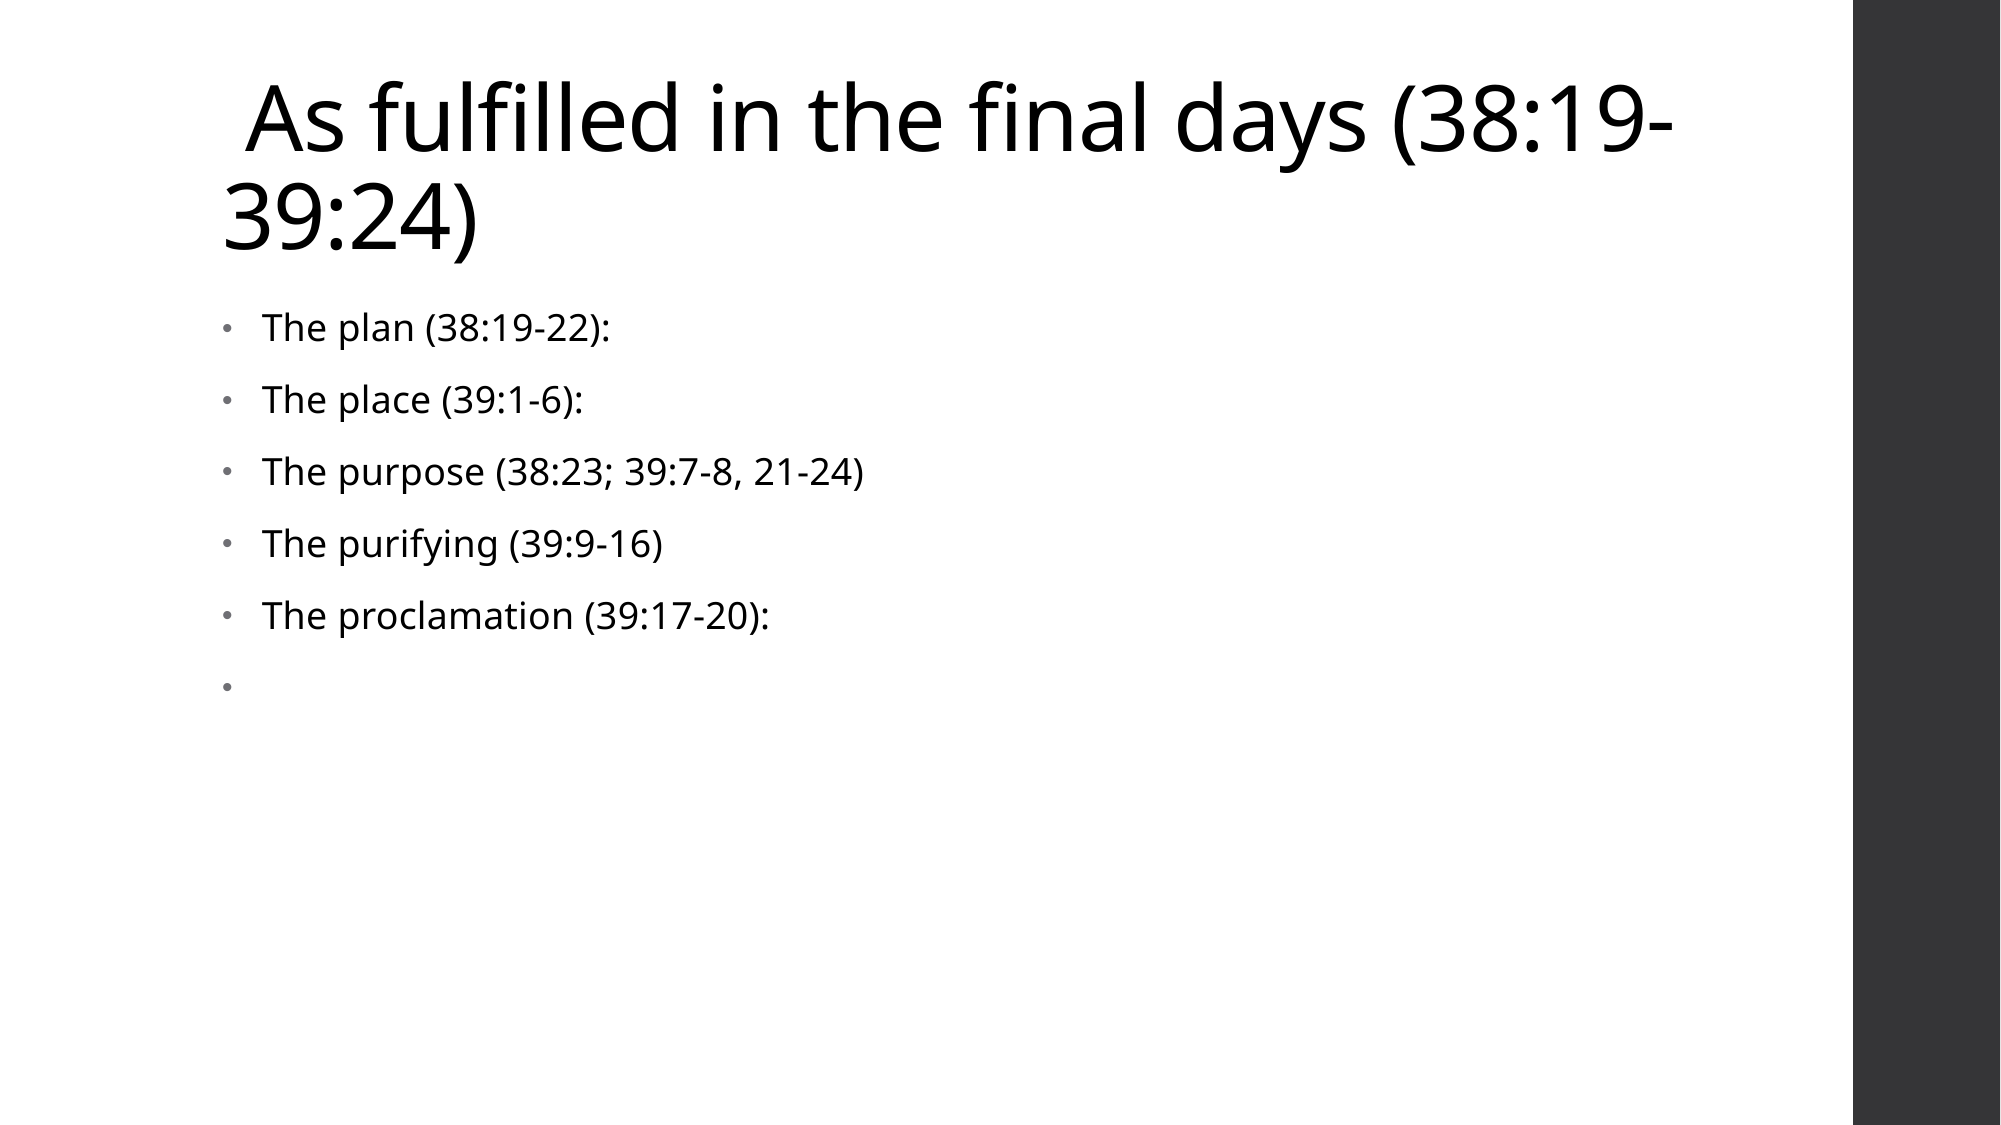

# As fulfilled in the final days (38:19-39:24)
 The plan (38:19-22):
 The place (39:1-6):
 The purpose (38:23; 39:7-8, 21-24)
 The purifying (39:9-16)
 The proclamation (39:17-20):